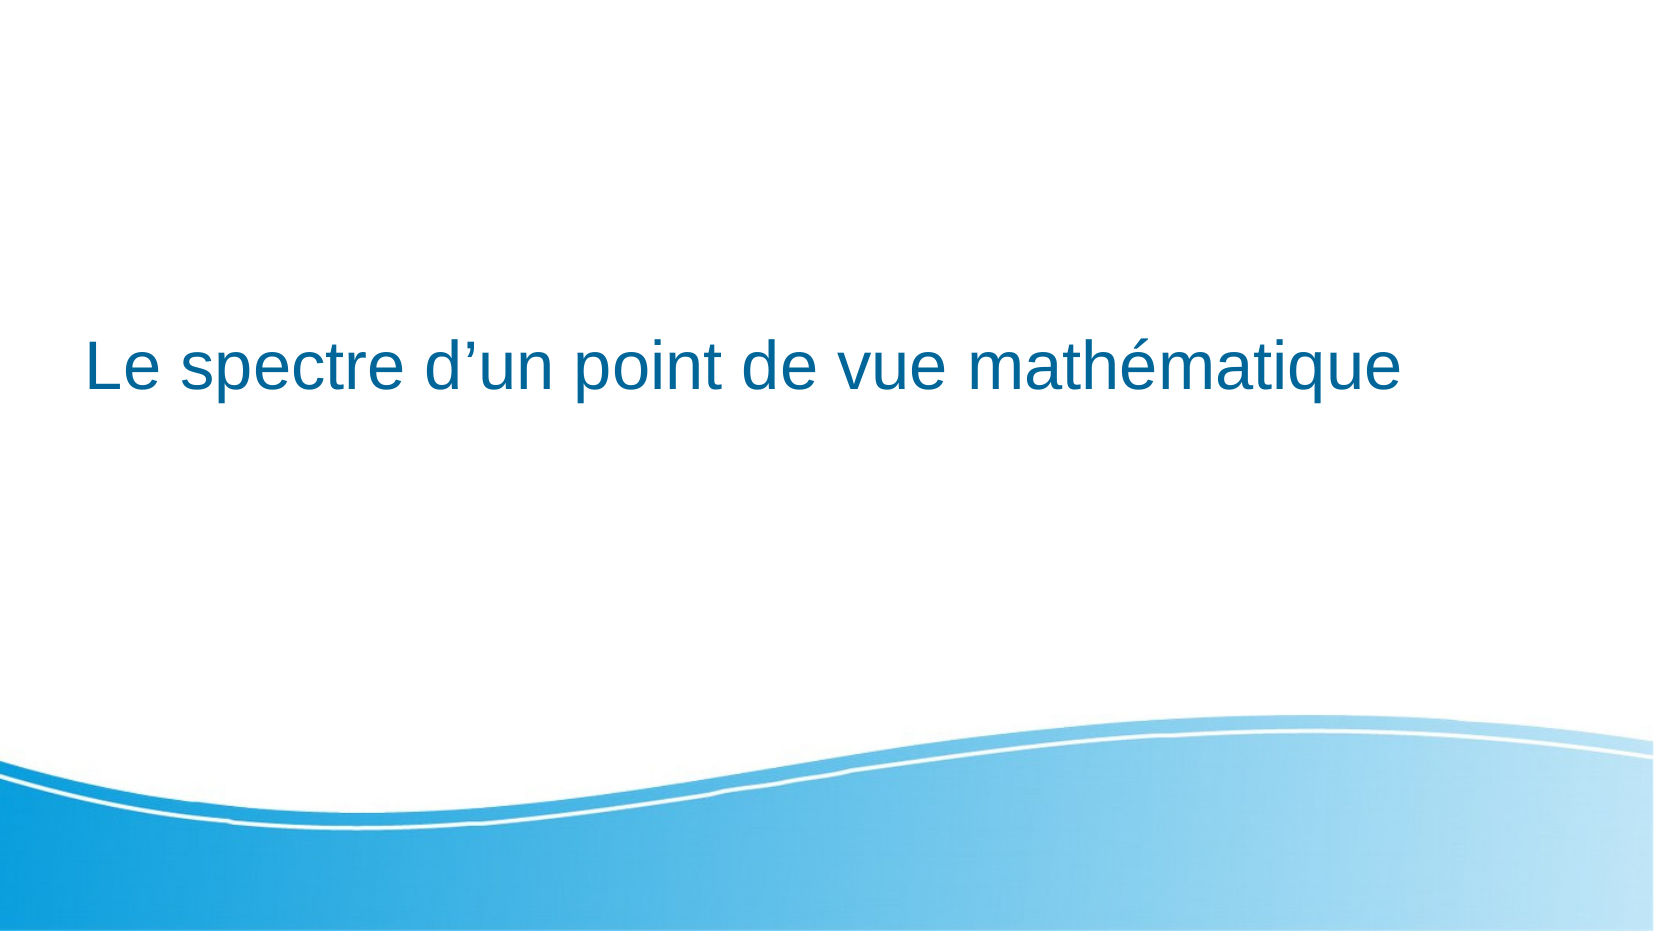

# Le spectre d’un point de vue mathématique